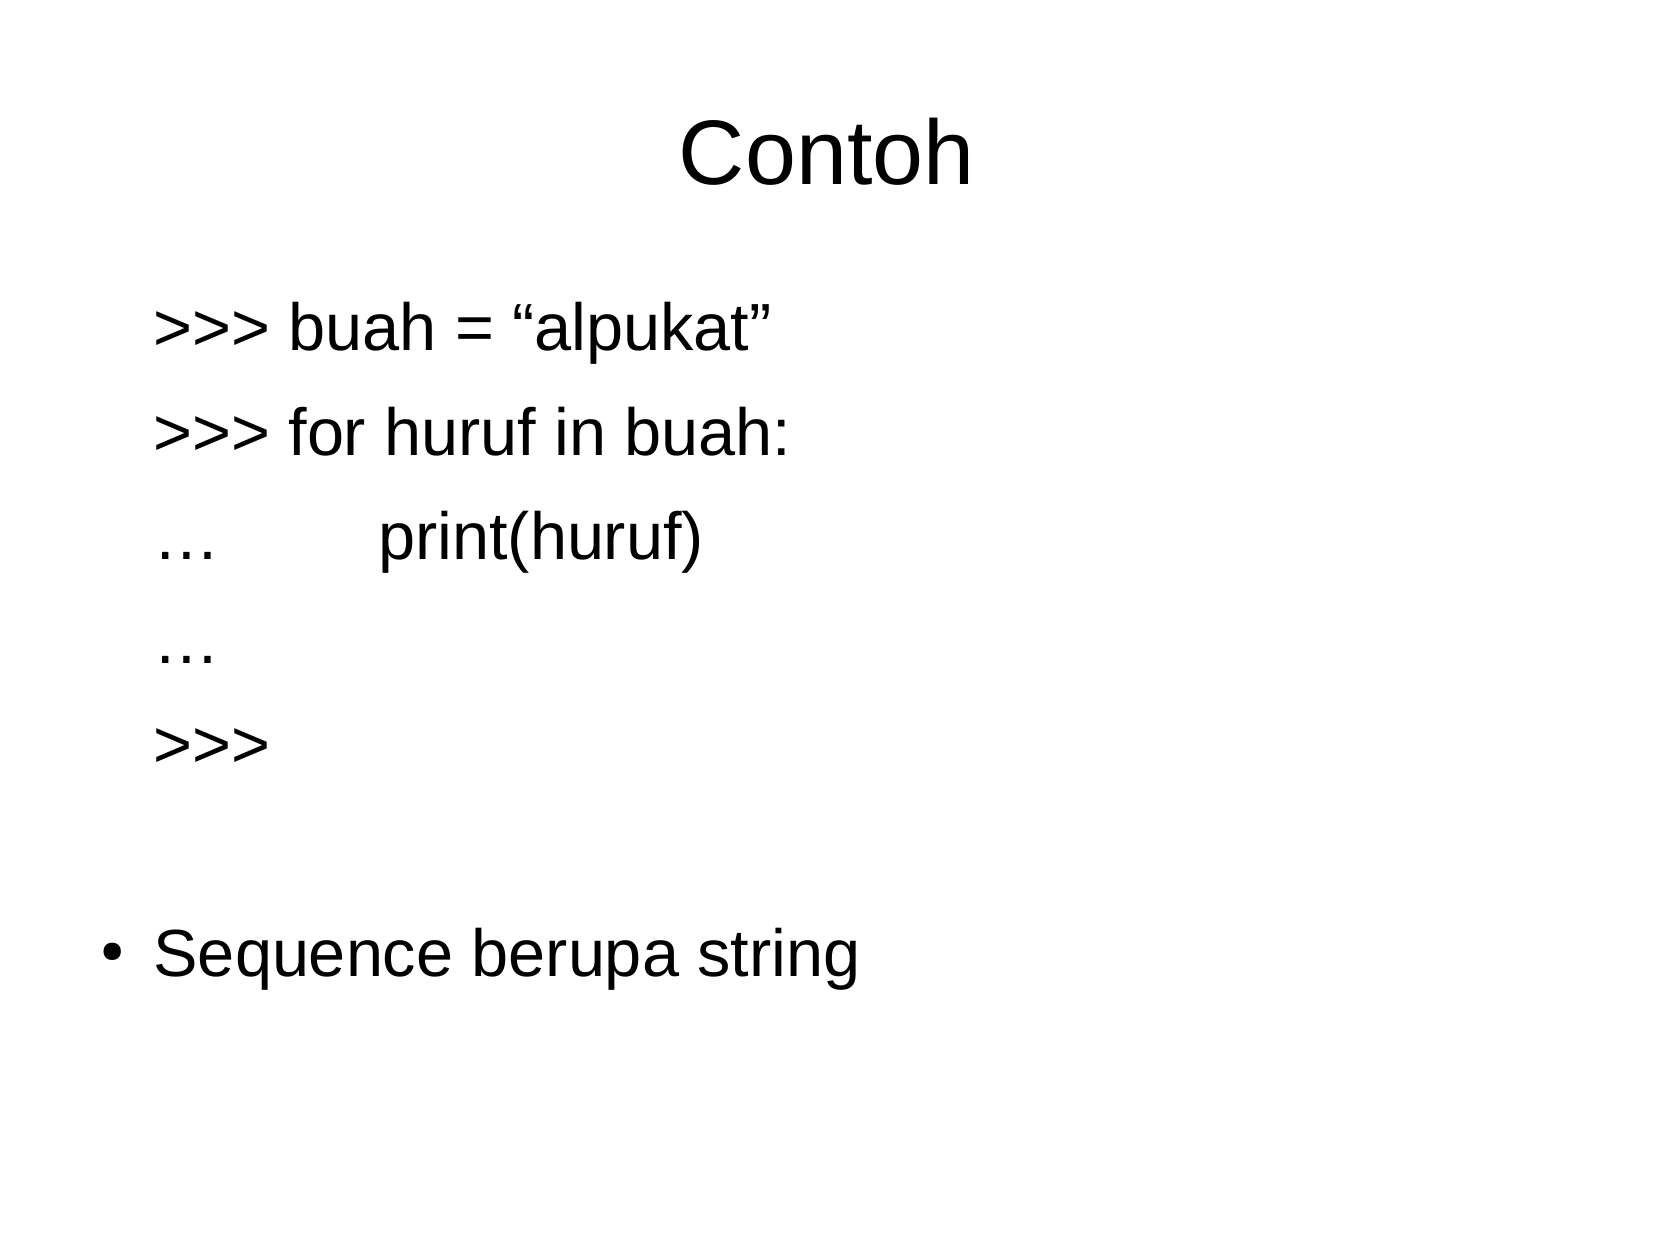

# Contoh
>>> buah = “alpukat”
>>> for huruf in buah:
… 	 	print(huruf)
…
>>>
Sequence berupa string